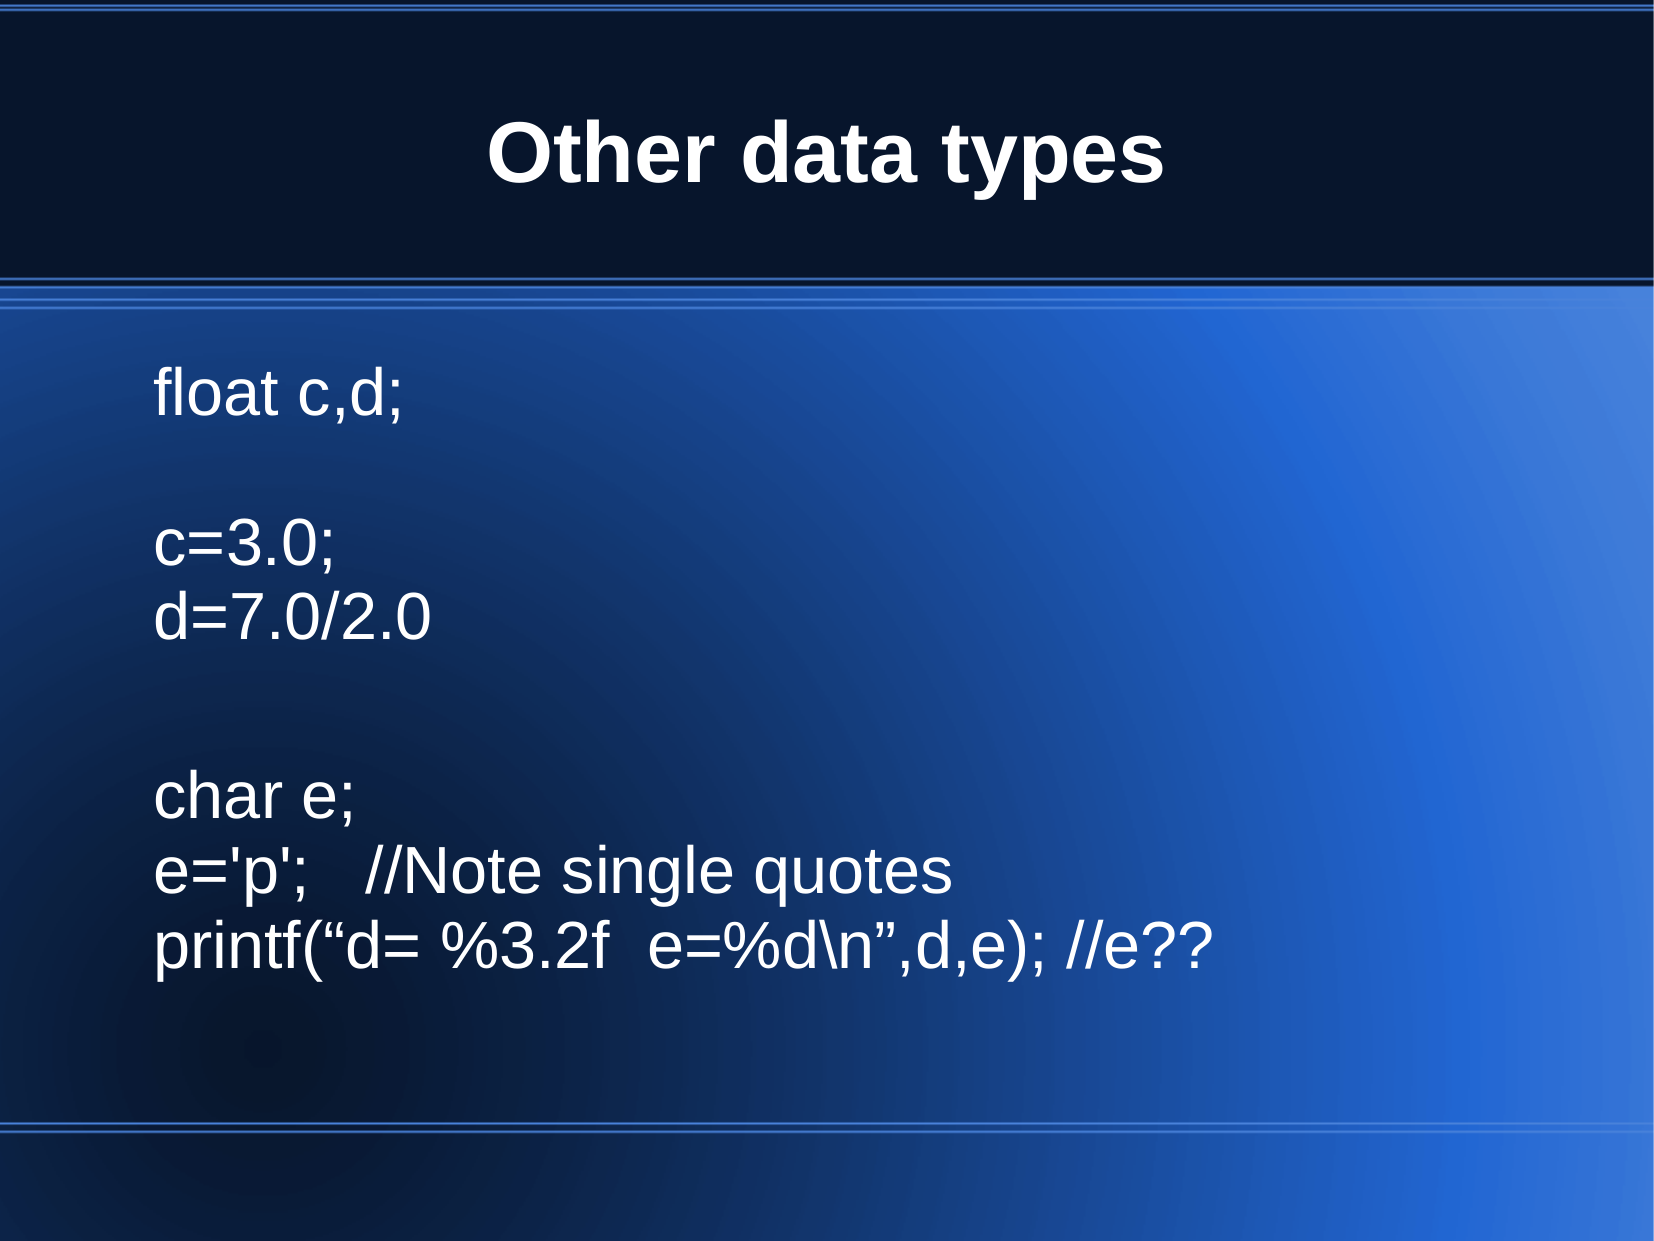

# Other data types
float c,d;
c=3.0;
d=7.0/2.0
char e;
e='p'; //Note single quotes
printf(“d= %3.2f e=%d\n”,d,e); //e??